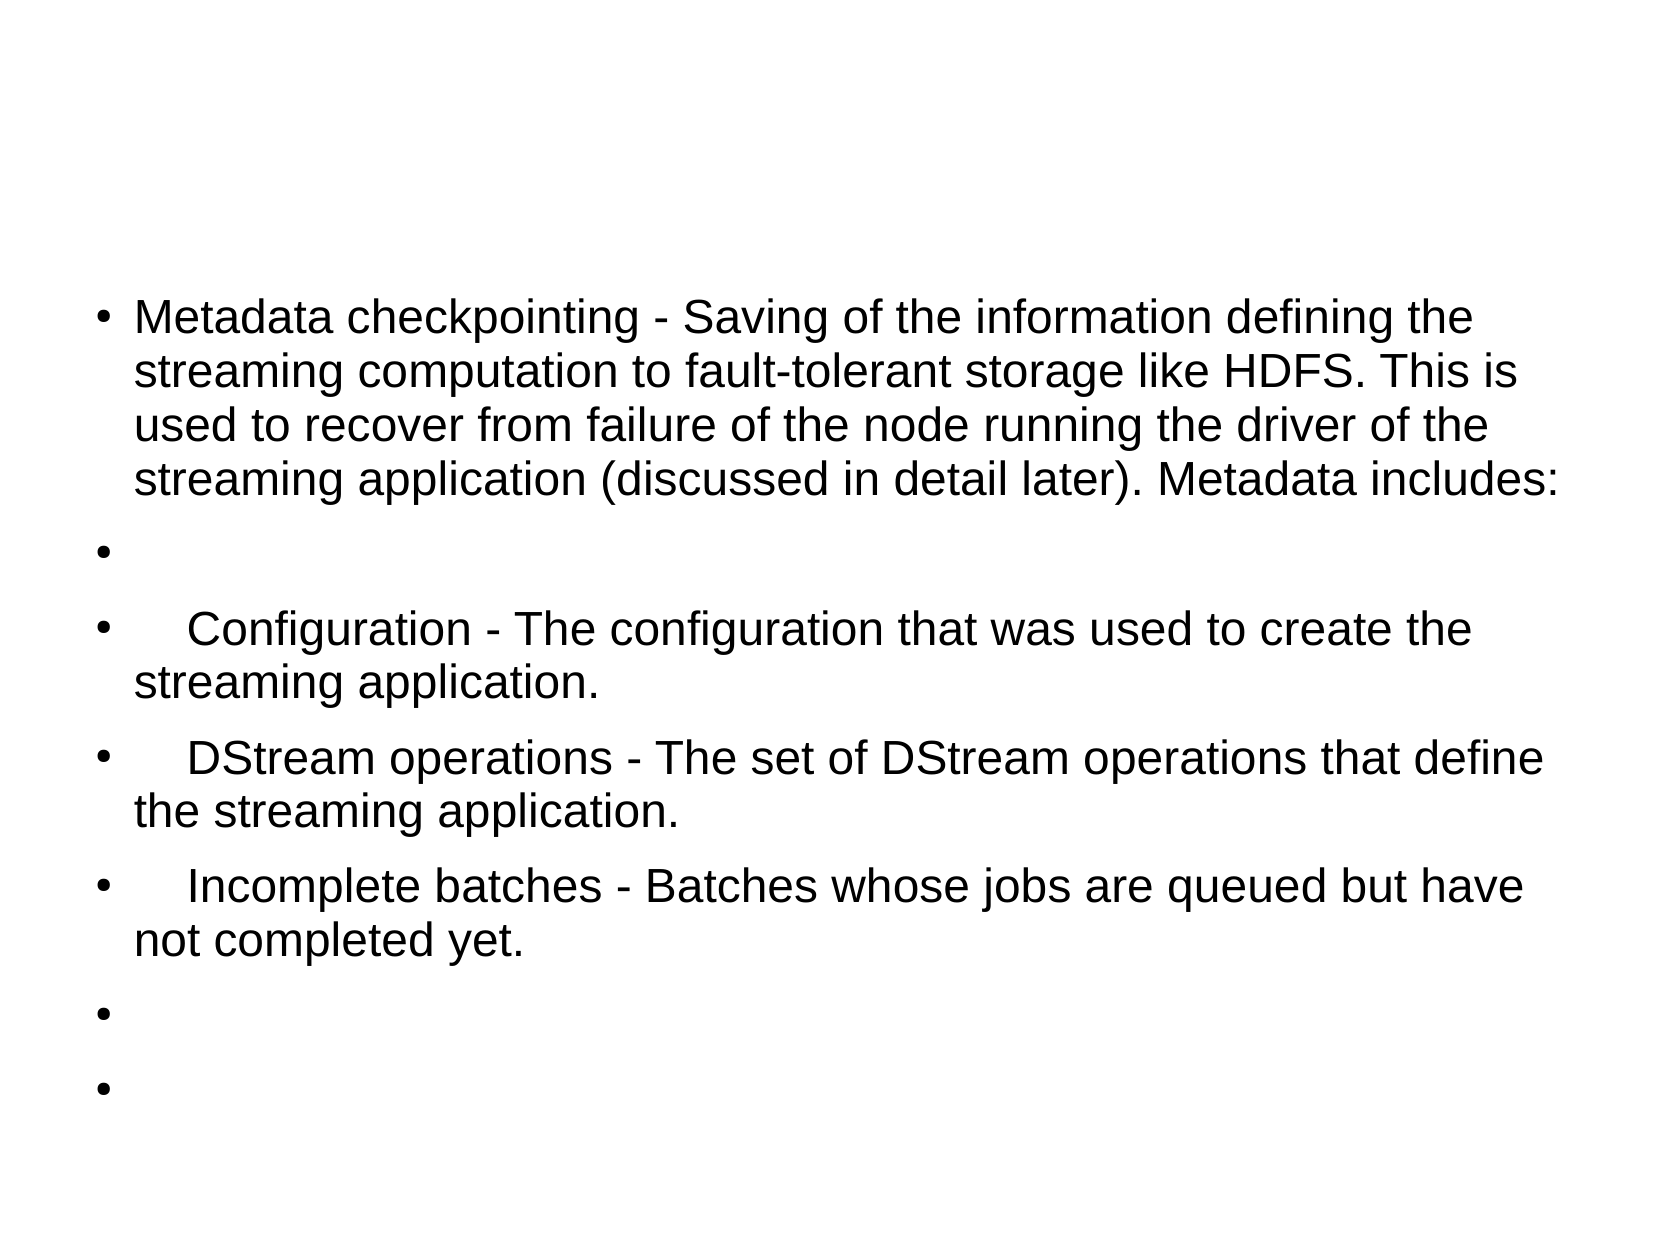

#
Metadata checkpointing - Saving of the information defining the streaming computation to fault-tolerant storage like HDFS. This is used to recover from failure of the node running the driver of the streaming application (discussed in detail later). Metadata includes:
 Configuration - The configuration that was used to create the streaming application.
 DStream operations - The set of DStream operations that define the streaming application.
 Incomplete batches - Batches whose jobs are queued but have not completed yet.